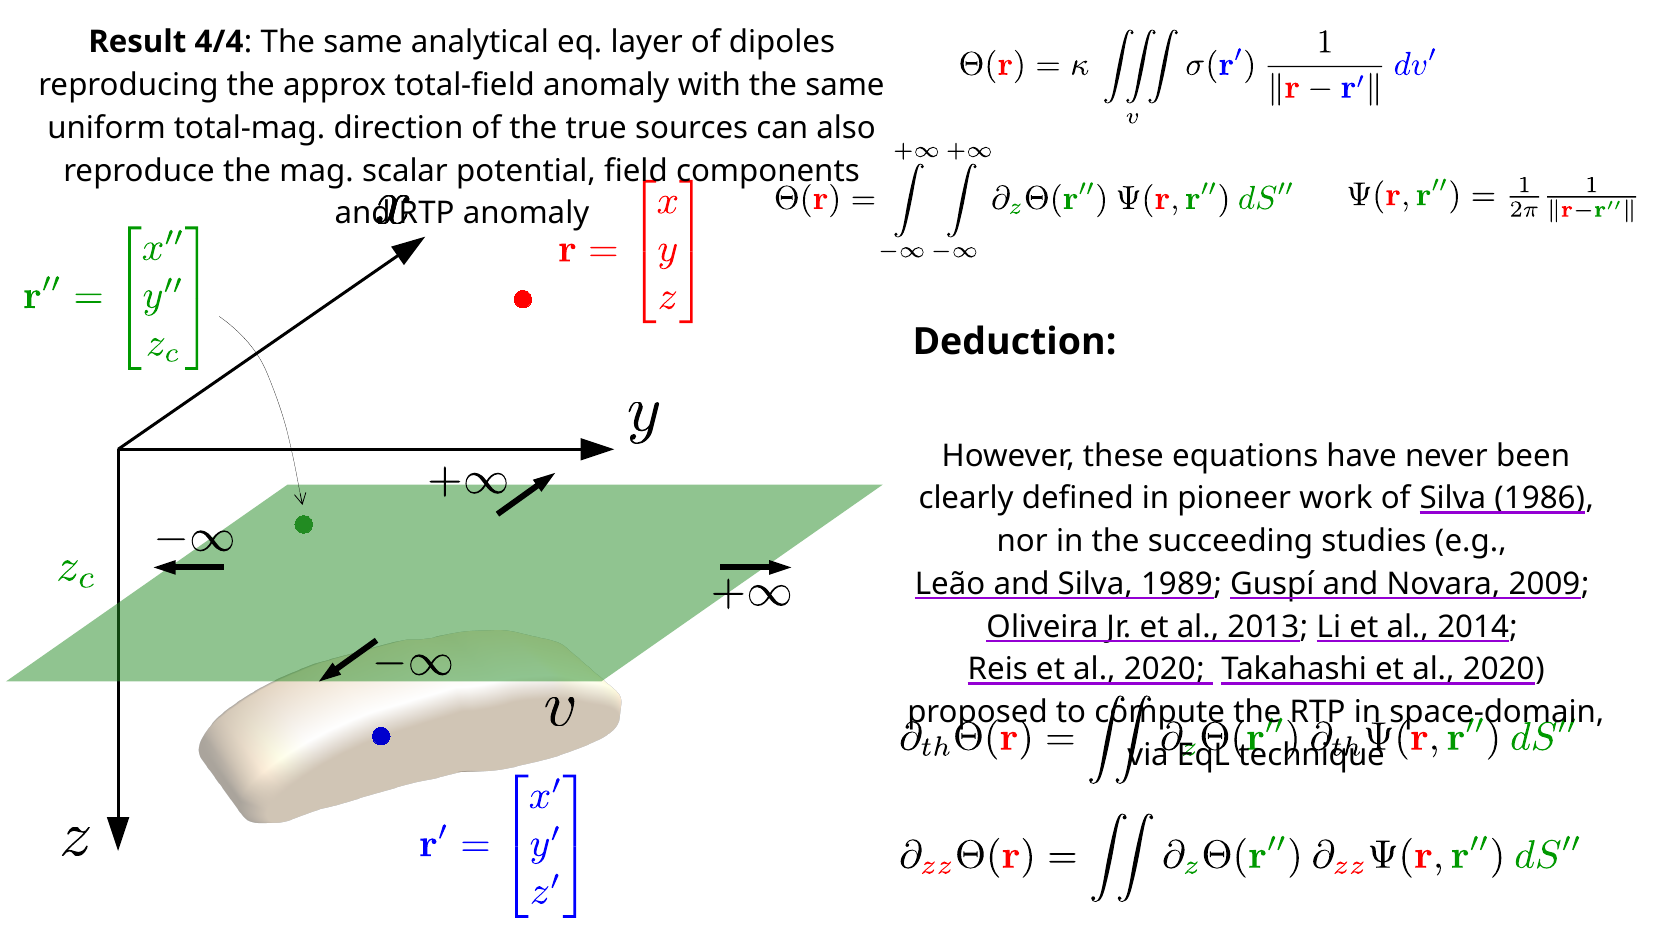

Result 4/4: The same analytical eq. layer of dipoles reproducing the approx total-field anomaly with the same uniform total-mag. direction of the true sources can also reproduce the mag. scalar potential, field components and RTP anomaly
Deduction:
However, these equations have never been clearly defined in pioneer work of Silva (1986), nor in the succeeding studies (e.g., Leão and Silva, 1989; Guspı́ and Novara, 2009; Oliveira Jr. et al., 2013; Li et al., 2014; Reis et al., 2020; Takahashi et al., 2020) proposed to compute the RTP in space-domain, via EqL technique